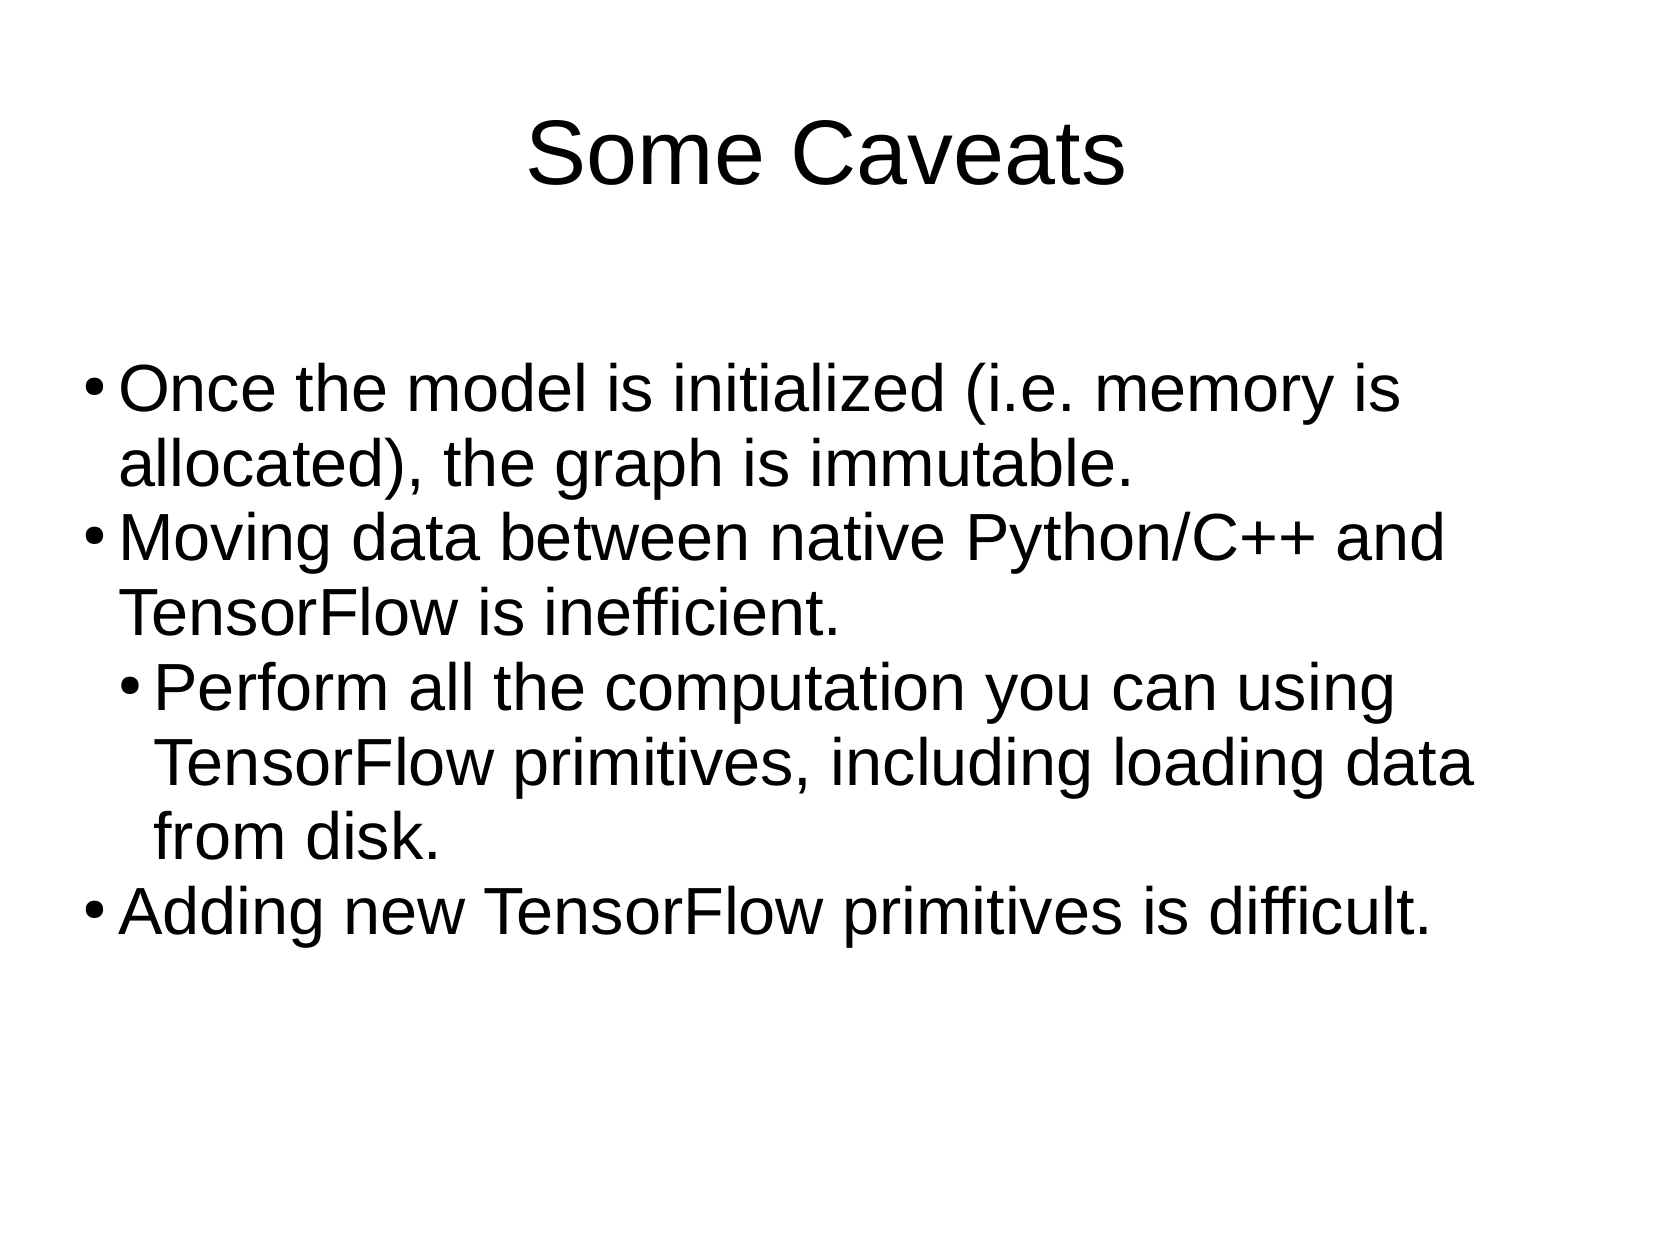

# Some Caveats
Once the model is initialized (i.e. memory is allocated), the graph is immutable.
Moving data between native Python/C++ and TensorFlow is inefficient.
Perform all the computation you can using TensorFlow primitives, including loading data from disk.
Adding new TensorFlow primitives is difficult.